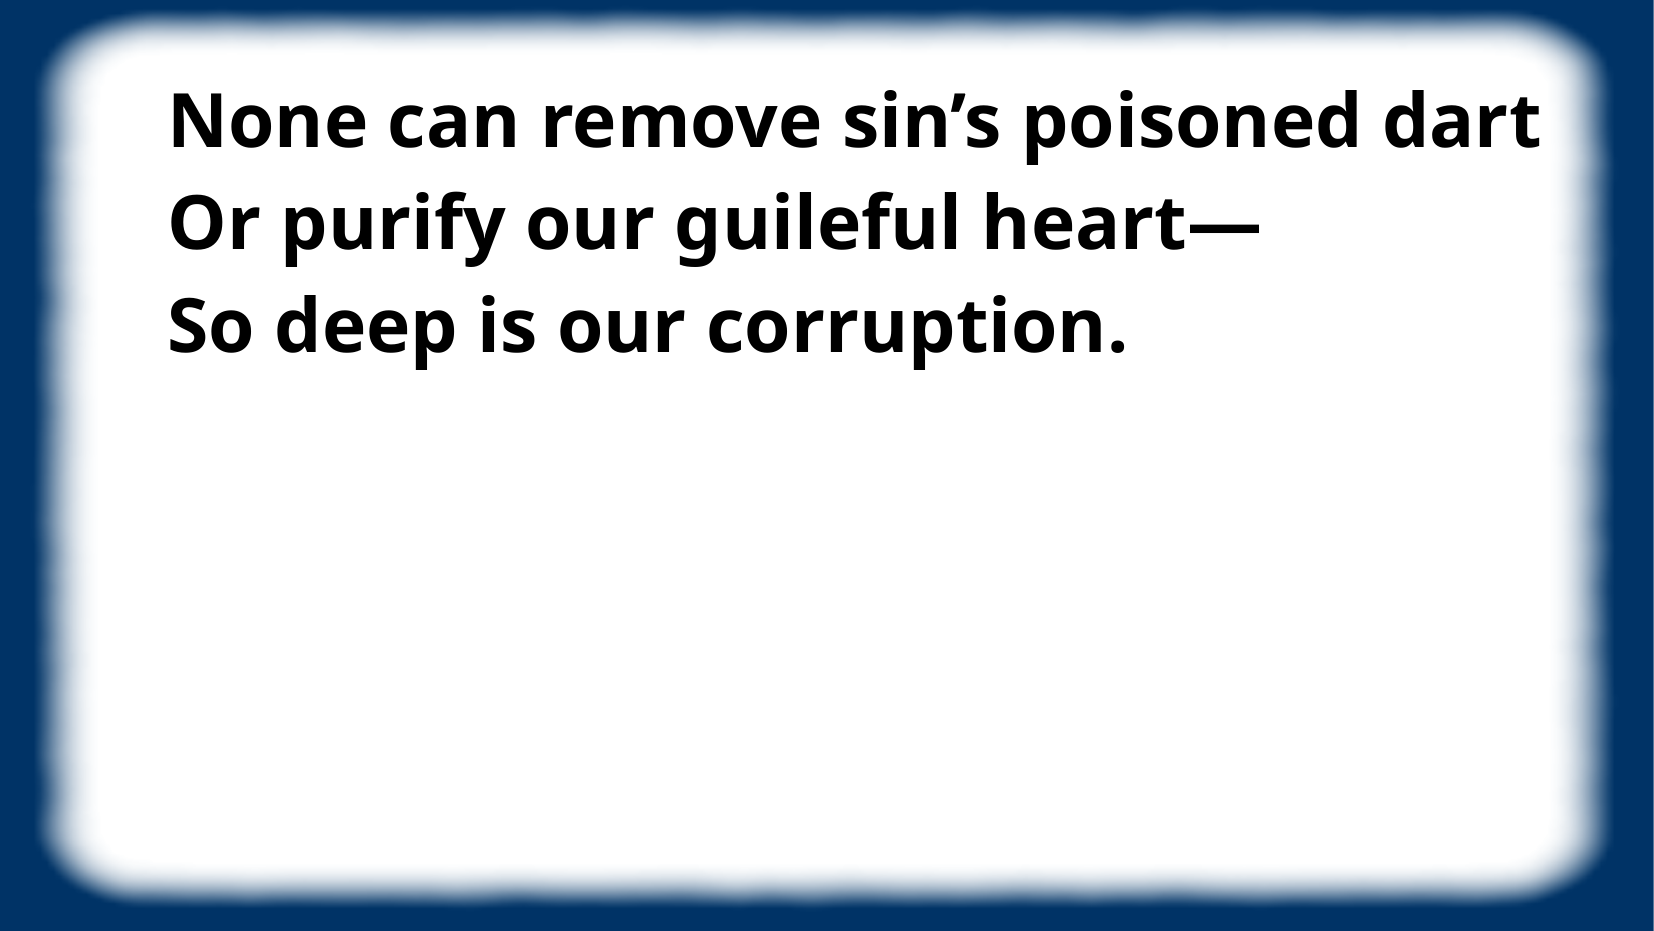

None can remove sin’s poisoned dart
 Or purify our guileful heart—
 So deep is our corruption.